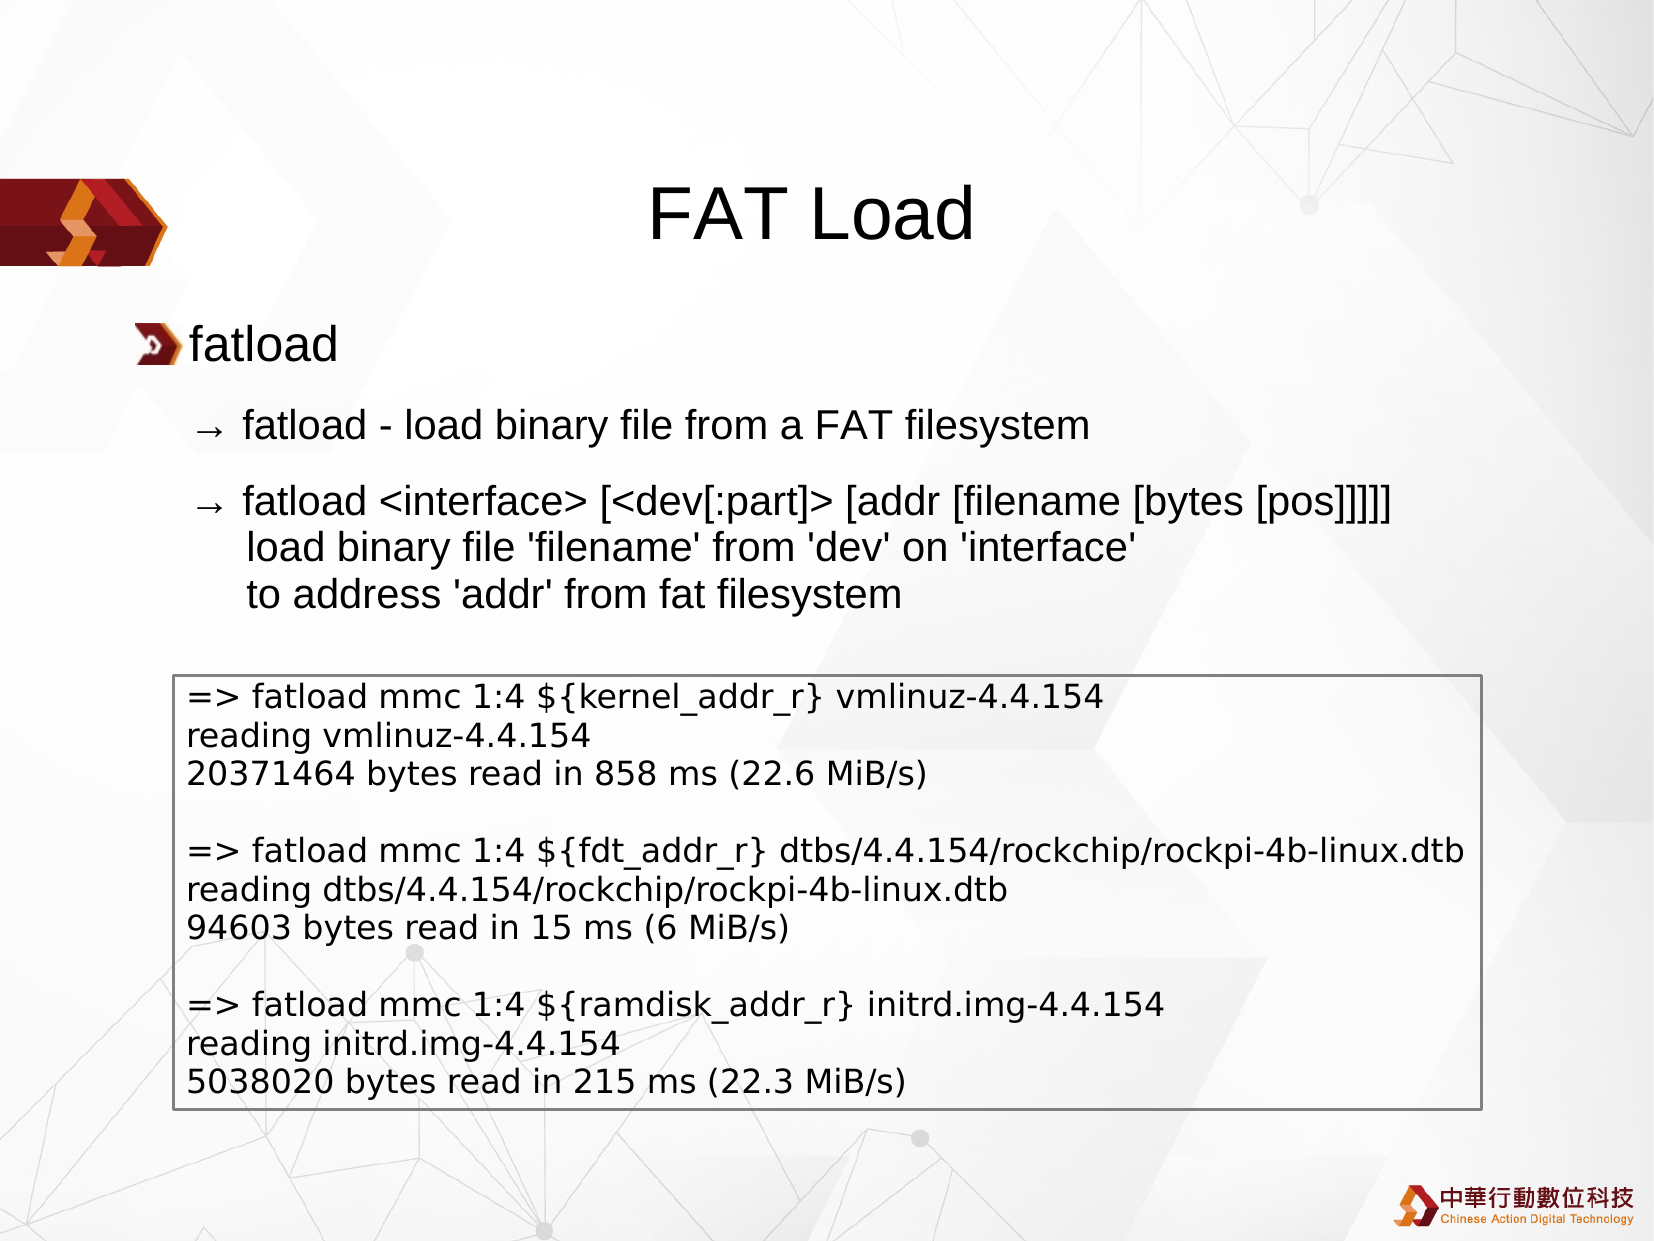

# FAT Load
fatload
→ fatload - load binary file from a FAT filesystem
→ fatload <interface> [<dev[:part]> [addr [filename [bytes [pos]]]]]
 load binary file 'filename' from 'dev' on 'interface'
 to address 'addr' from fat filesystem
=> fatload mmc 1:4 ${kernel_addr_r} vmlinuz-4.4.154
reading vmlinuz-4.4.154
20371464 bytes read in 858 ms (22.6 MiB/s)
=> fatload mmc 1:4 ${fdt_addr_r} dtbs/4.4.154/rockchip/rockpi-4b-linux.dtb
reading dtbs/4.4.154/rockchip/rockpi-4b-linux.dtb
94603 bytes read in 15 ms (6 MiB/s)
=> fatload mmc 1:4 ${ramdisk_addr_r} initrd.img-4.4.154
reading initrd.img-4.4.154
5038020 bytes read in 215 ms (22.3 MiB/s)